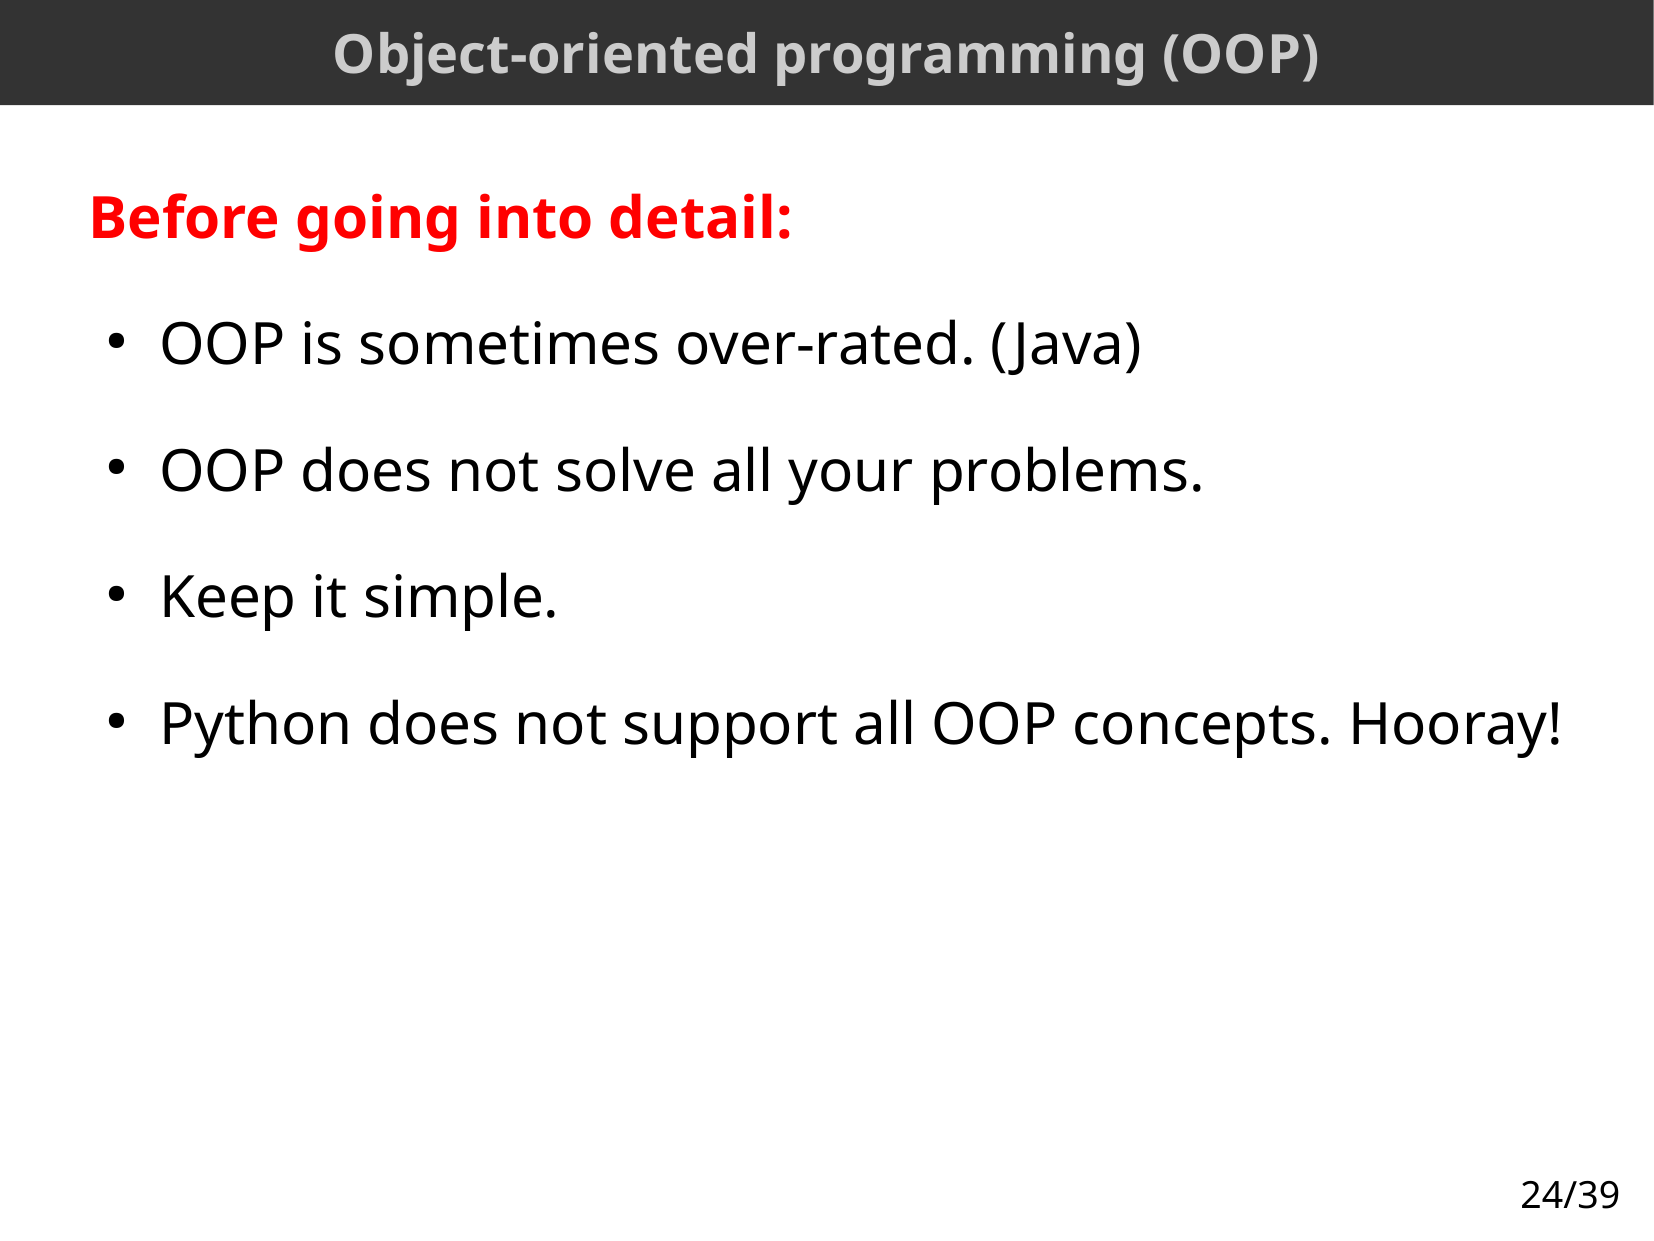

# Object-oriented programming (OOP)
Before going into detail:
OOP is sometimes over-rated. (Java)
OOP does not solve all your problems.
Keep it simple.
Python does not support all OOP concepts. Hooray!